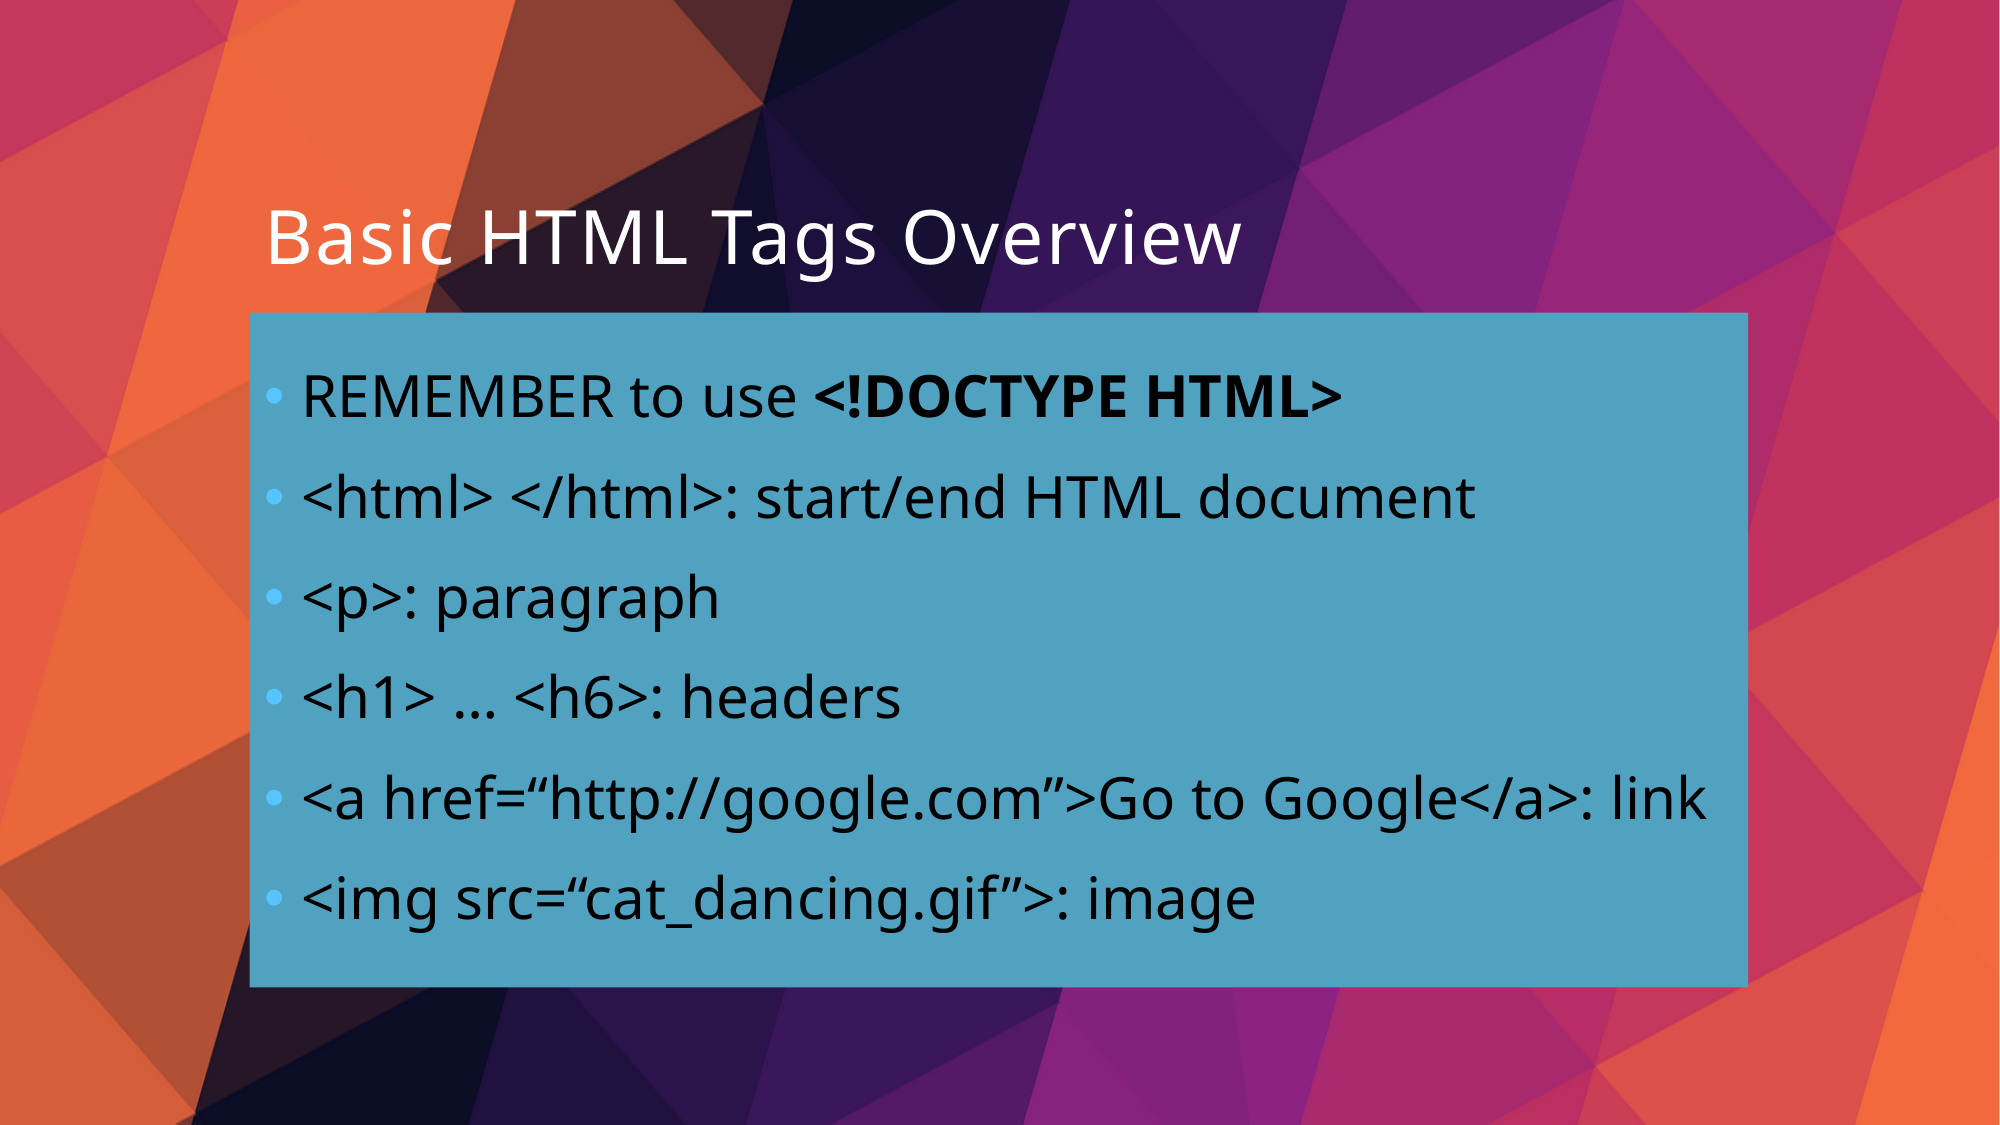

# Basic HTML Tags Overview
REMEMBER to use <!DOCTYPE HTML>
<html> </html>: start/end HTML document
<p>: paragraph
<h1> … <h6>: headers
<a href=“http://google.com”>Go to Google</a>: link
<img src=“cat_dancing.gif”>: image